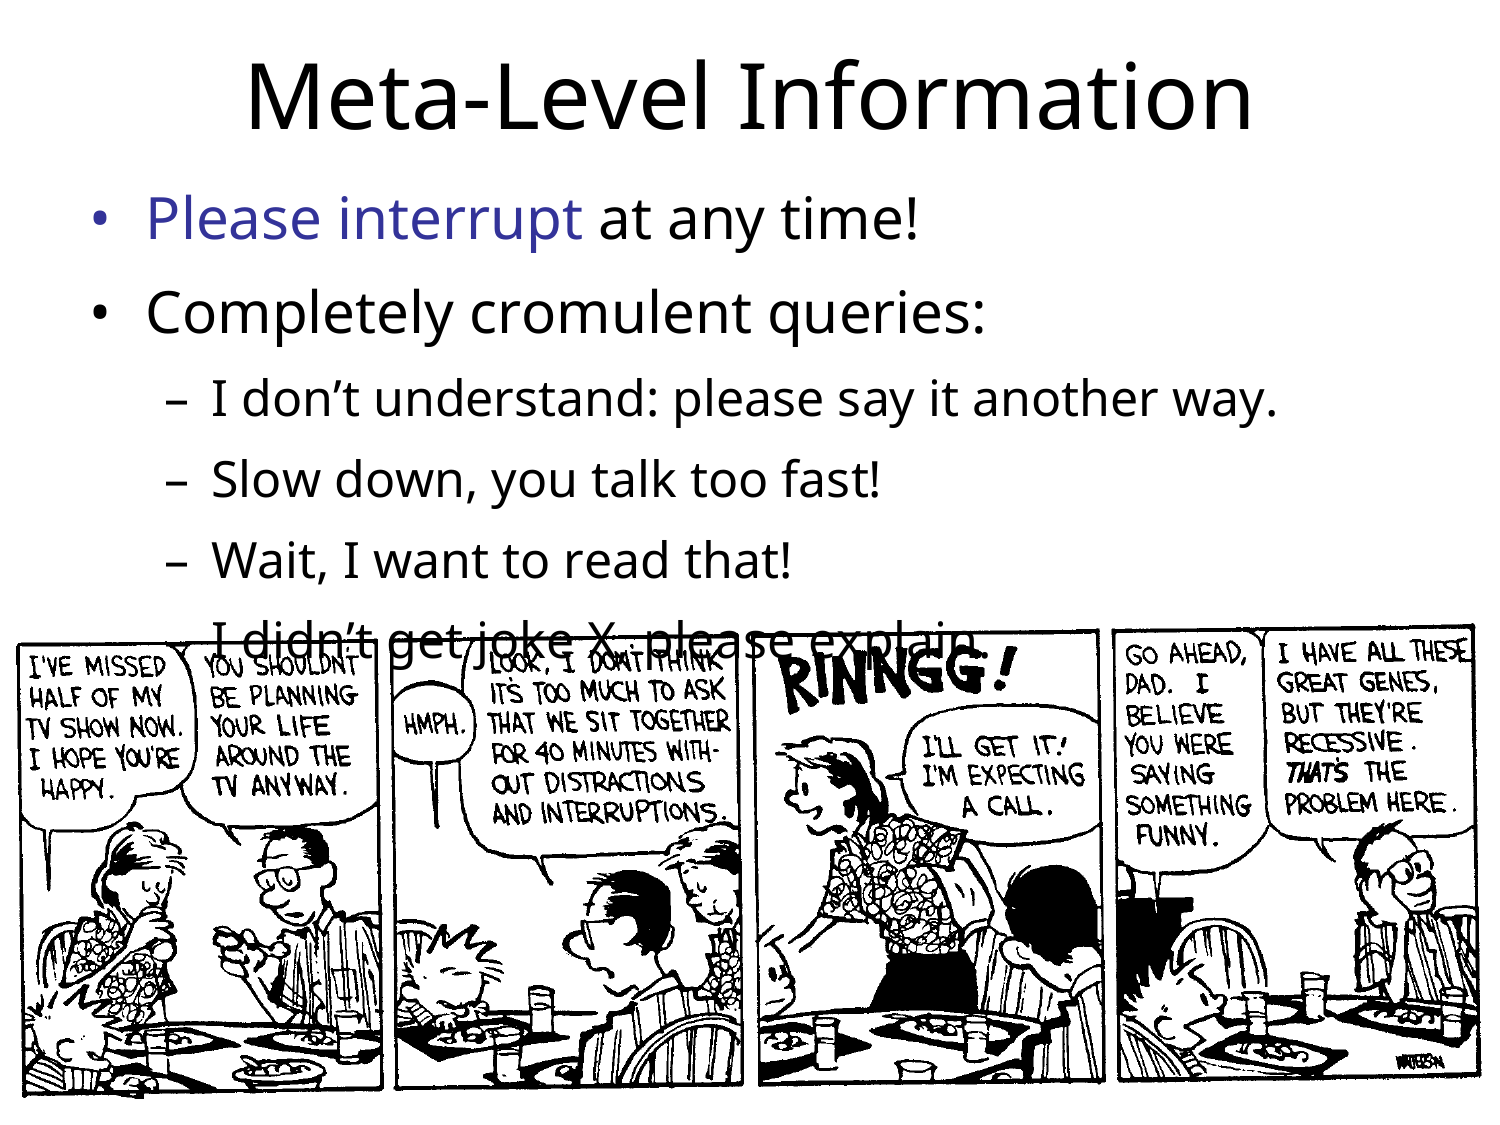

# Meta-Level Information
Please interrupt at any time!
Completely cromulent queries:
I don’t understand: please say it another way.
Slow down, you talk too fast!
Wait, I want to read that!
I didn’t get joke X, please explain.